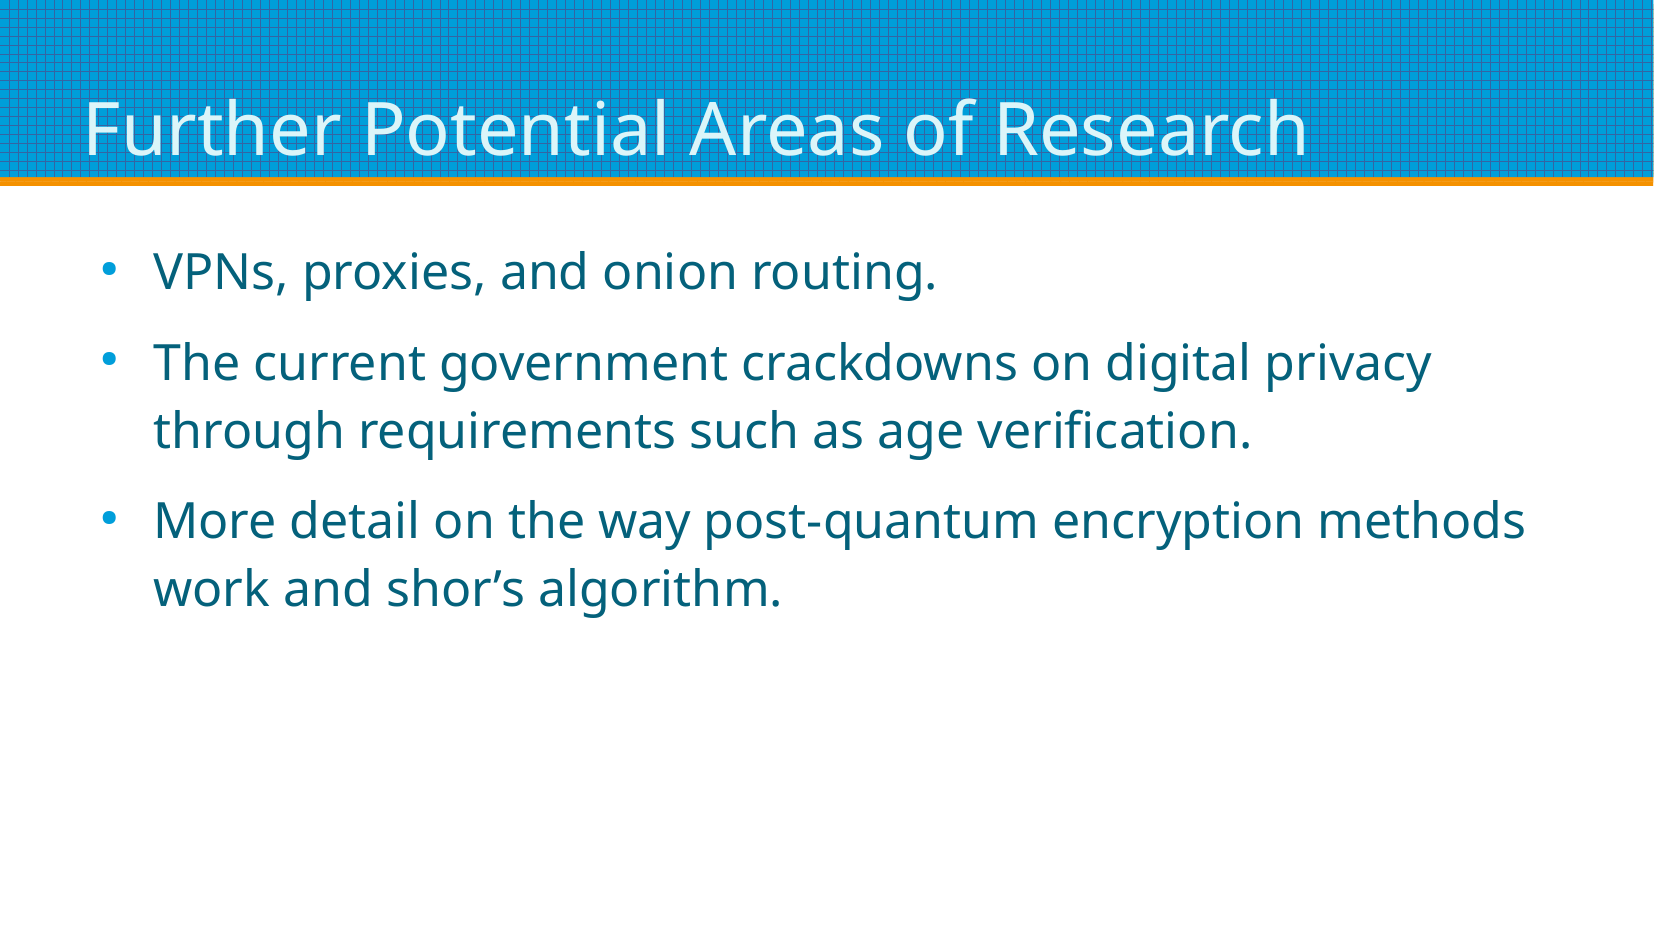

# Further Potential Areas of Research
VPNs, proxies, and onion routing.
The current government crackdowns on digital privacy through requirements such as age verification.
More detail on the way post-quantum encryption methods work and shor’s algorithm.